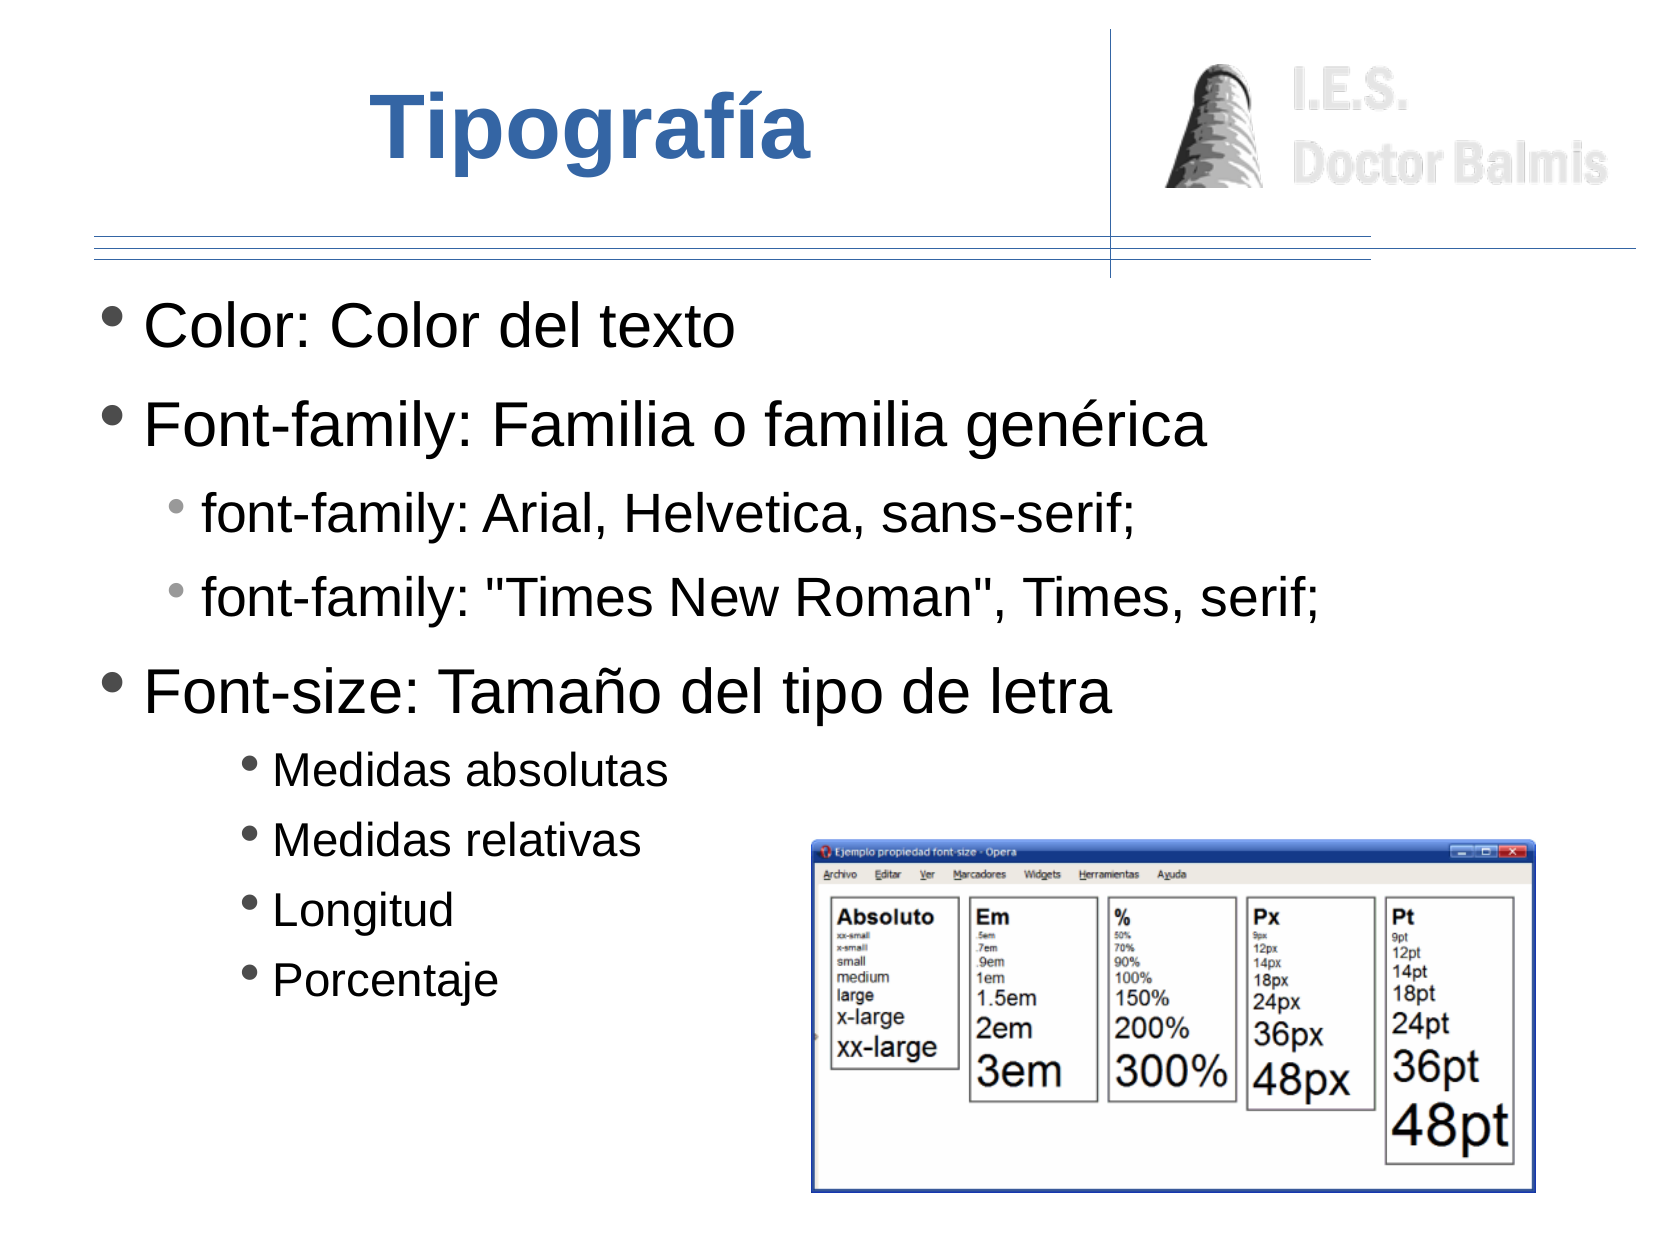

# Tipografía
 Color: Color del texto
 Font-family: Familia o familia genérica
 font-family: Arial, Helvetica, sans-serif;
 font-family: "Times New Roman", Times, serif;
 Font-size: Tamaño del tipo de letra
 Medidas absolutas
 Medidas relativas
 Longitud
 Porcentaje